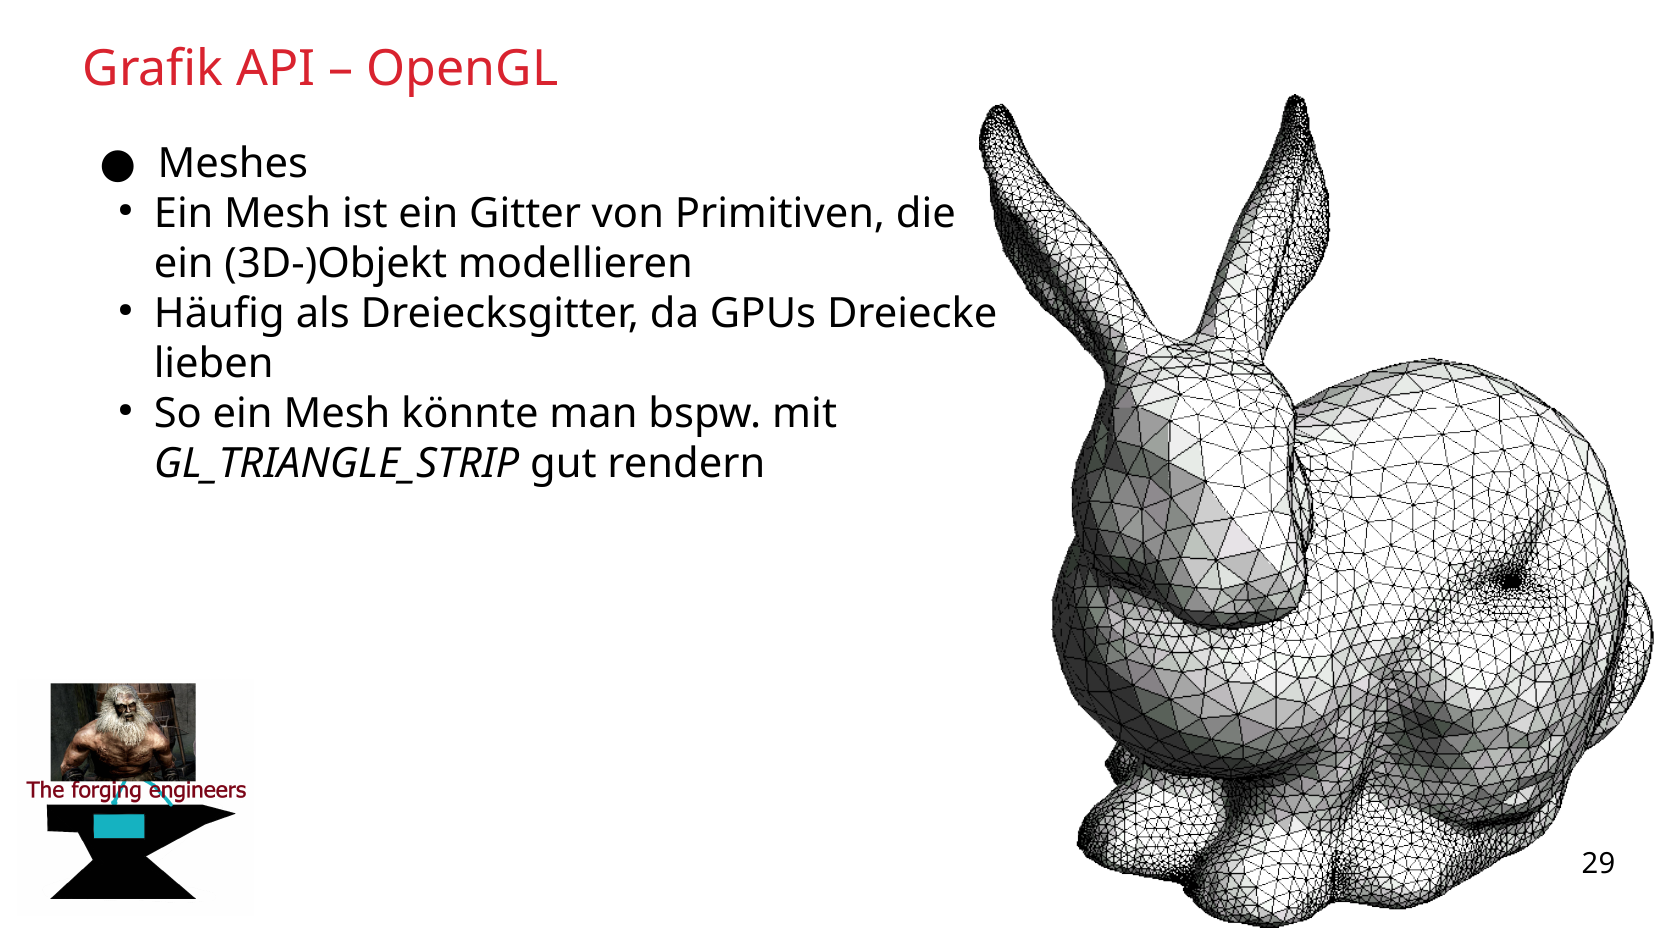

# Grafik API – OpenGL
Meshes
Ein Mesh ist ein Gitter von Primitiven, die ein (3D-)Objekt modellieren
Häufig als Dreiecksgitter, da GPUs Dreiecke lieben
So ein Mesh könnte man bspw. mit GL_TRIANGLE_STRIP gut rendern